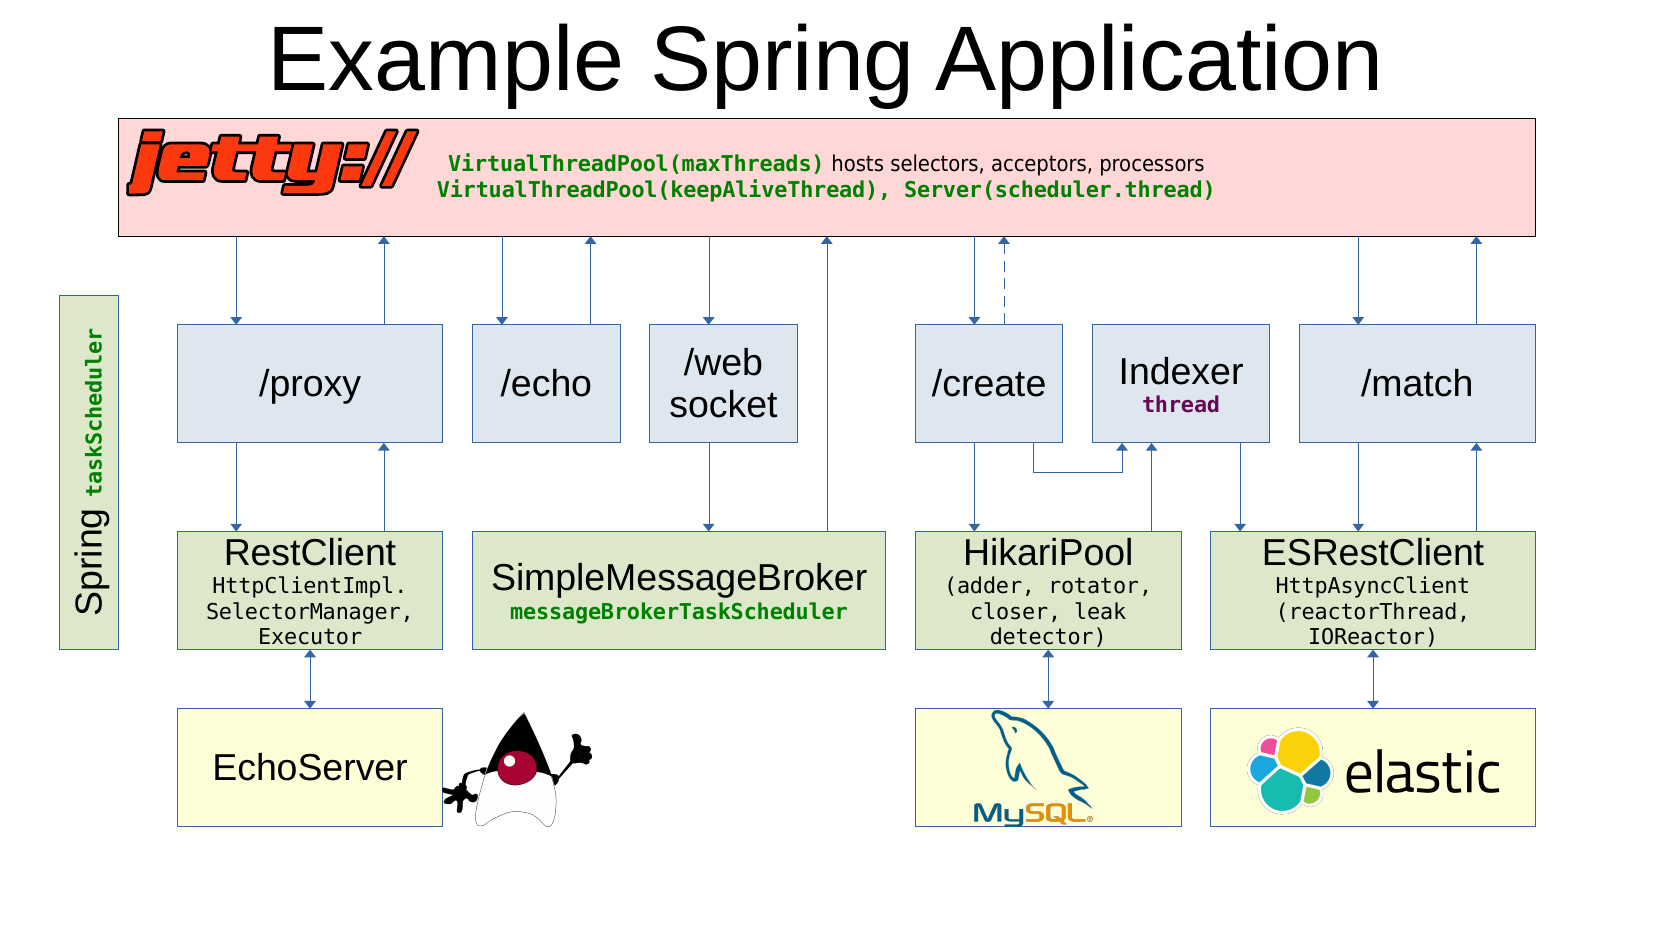

# Example Spring Application
VirtualThreadPool(maxThreads) hosts selectors, acceptors, processors
VirtualThreadPool(keepAliveThread), Server(scheduler.thread)
/proxy
/echo
/web​socket
/create
/create
Indexer
thread
/match
Spring taskScheduler
RestClient
HttpClientImpl.​SelectorManager,
Executor
SimpleMessageBroker
messageBrokerTaskScheduler
HikariPool
(adder, rotator, closer, leak detector)
ESRestClient
HttpAsyncClient (reactorThread, IOReactor)
EchoServer